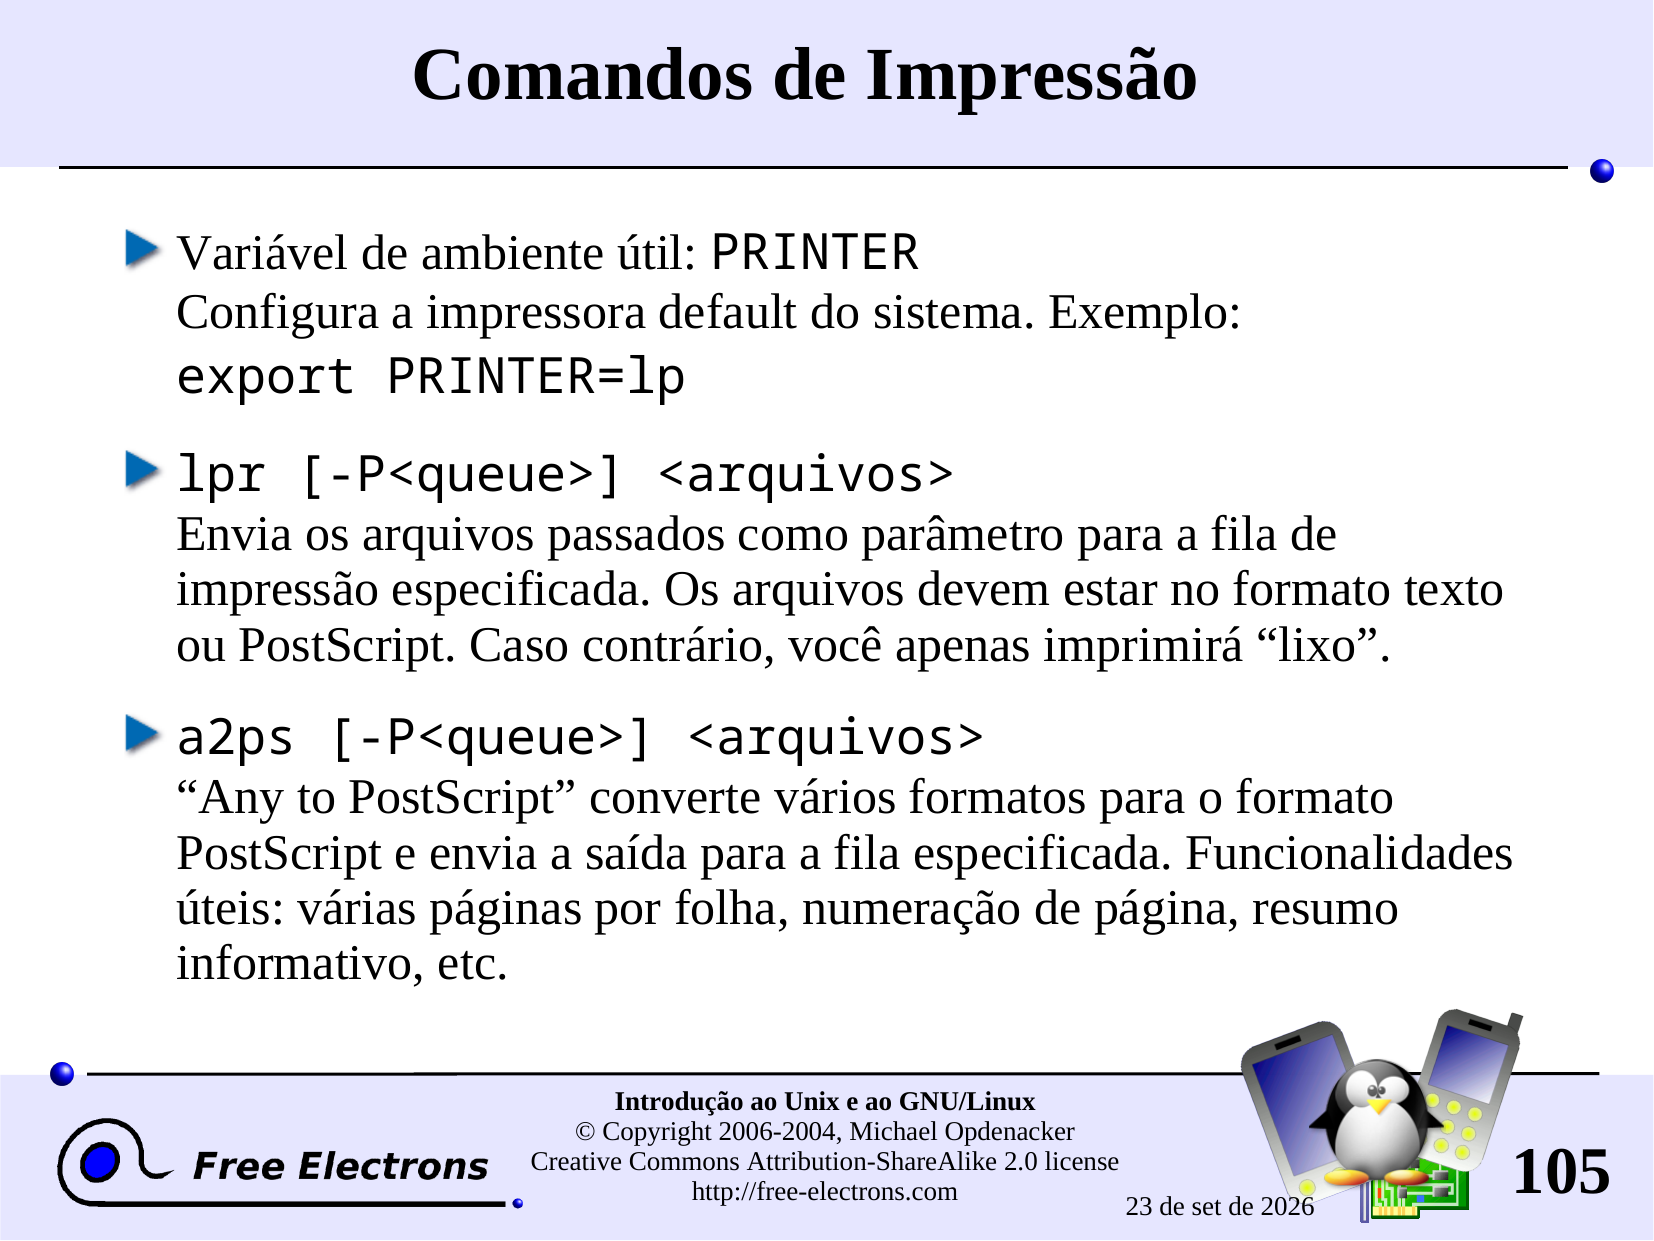

# Comandos de Impressão
Variável de ambiente útil: PRINTER
Configura a impressora default do sistema. Exemplo:
export PRINTER=lp
lpr [-P<queue>] <arquivos>
Envia os arquivos passados como parâmetro para a fila de impressão especificada. Os arquivos devem estar no formato texto ou PostScript. Caso contrário, você apenas imprimirá “lixo”.
a2ps [-P<queue>] <arquivos>
“Any to PostScript” converte vários formatos para o formato PostScript e envia a saída para a fila especificada. Funcionalidades úteis: várias páginas por folha, numeração de página, resumo informativo, etc.